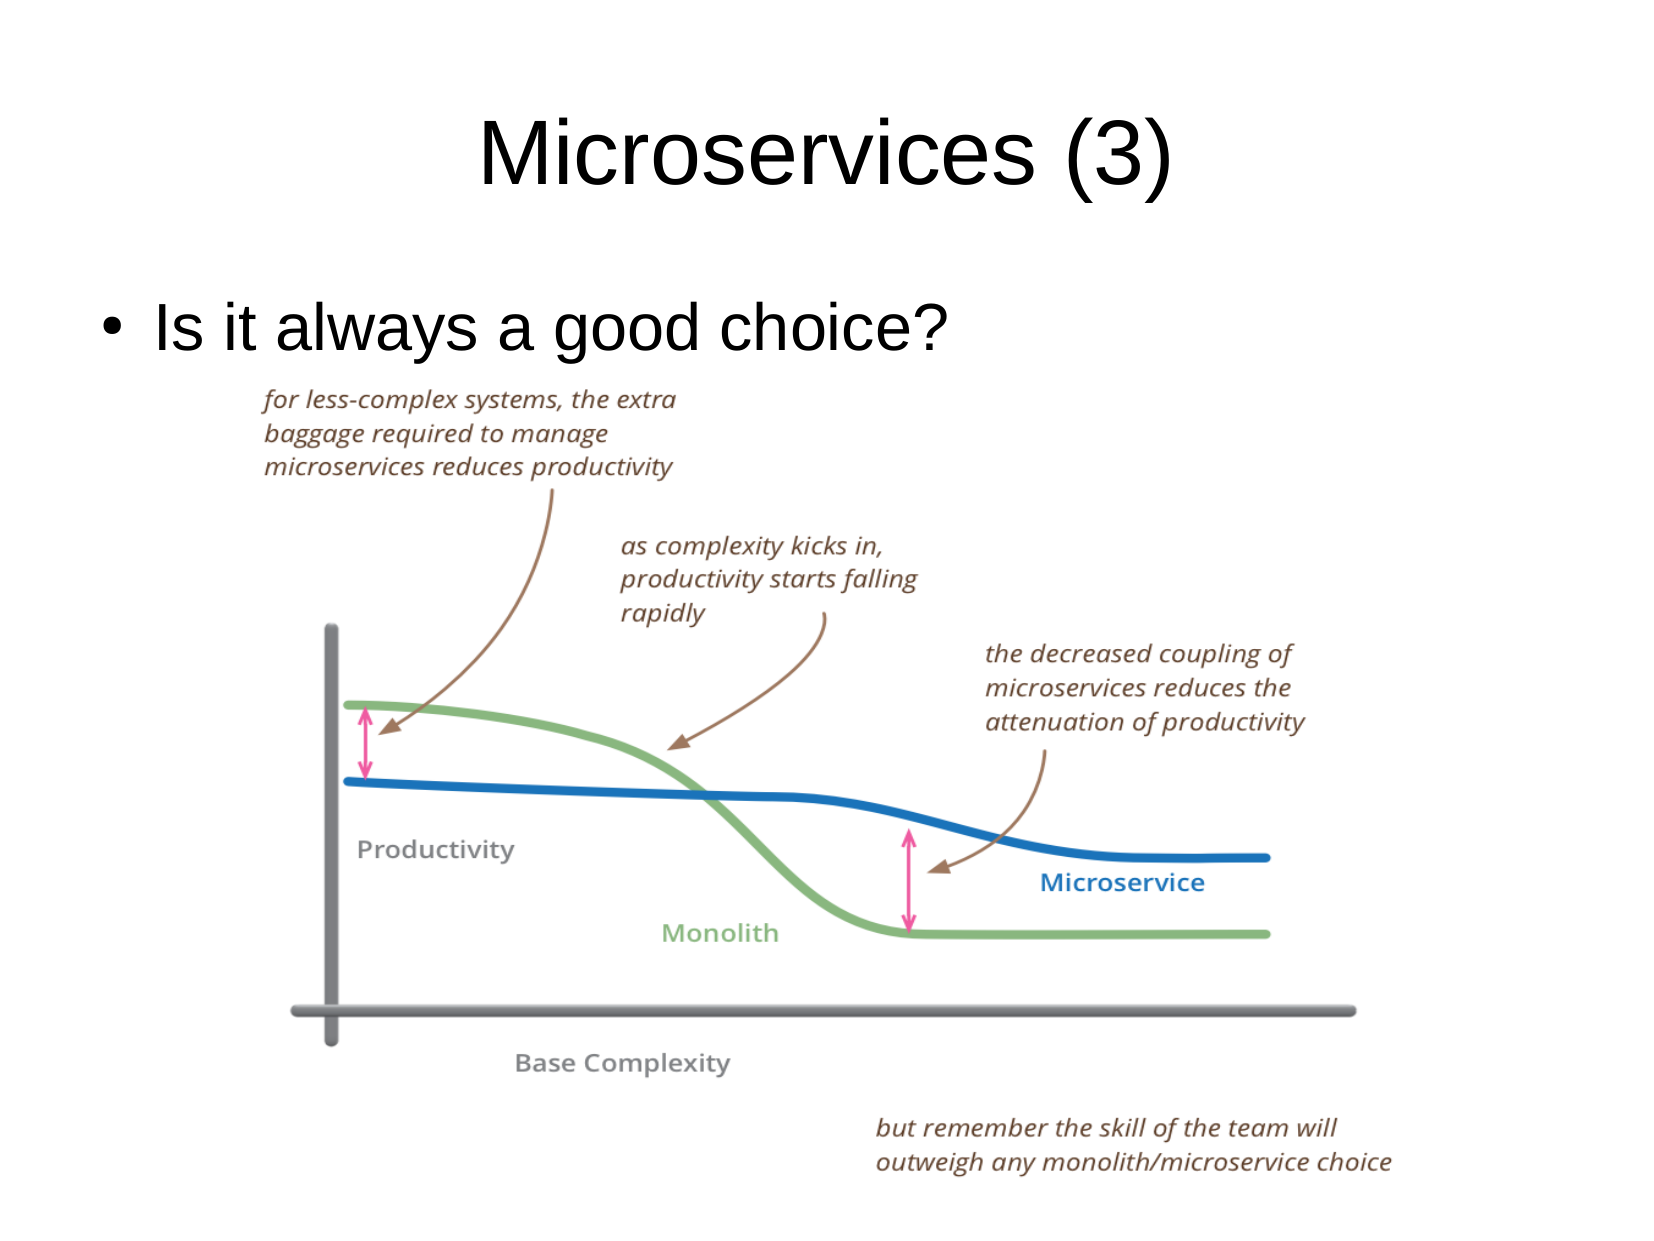

# Microservices (3)
Is it always a good choice?